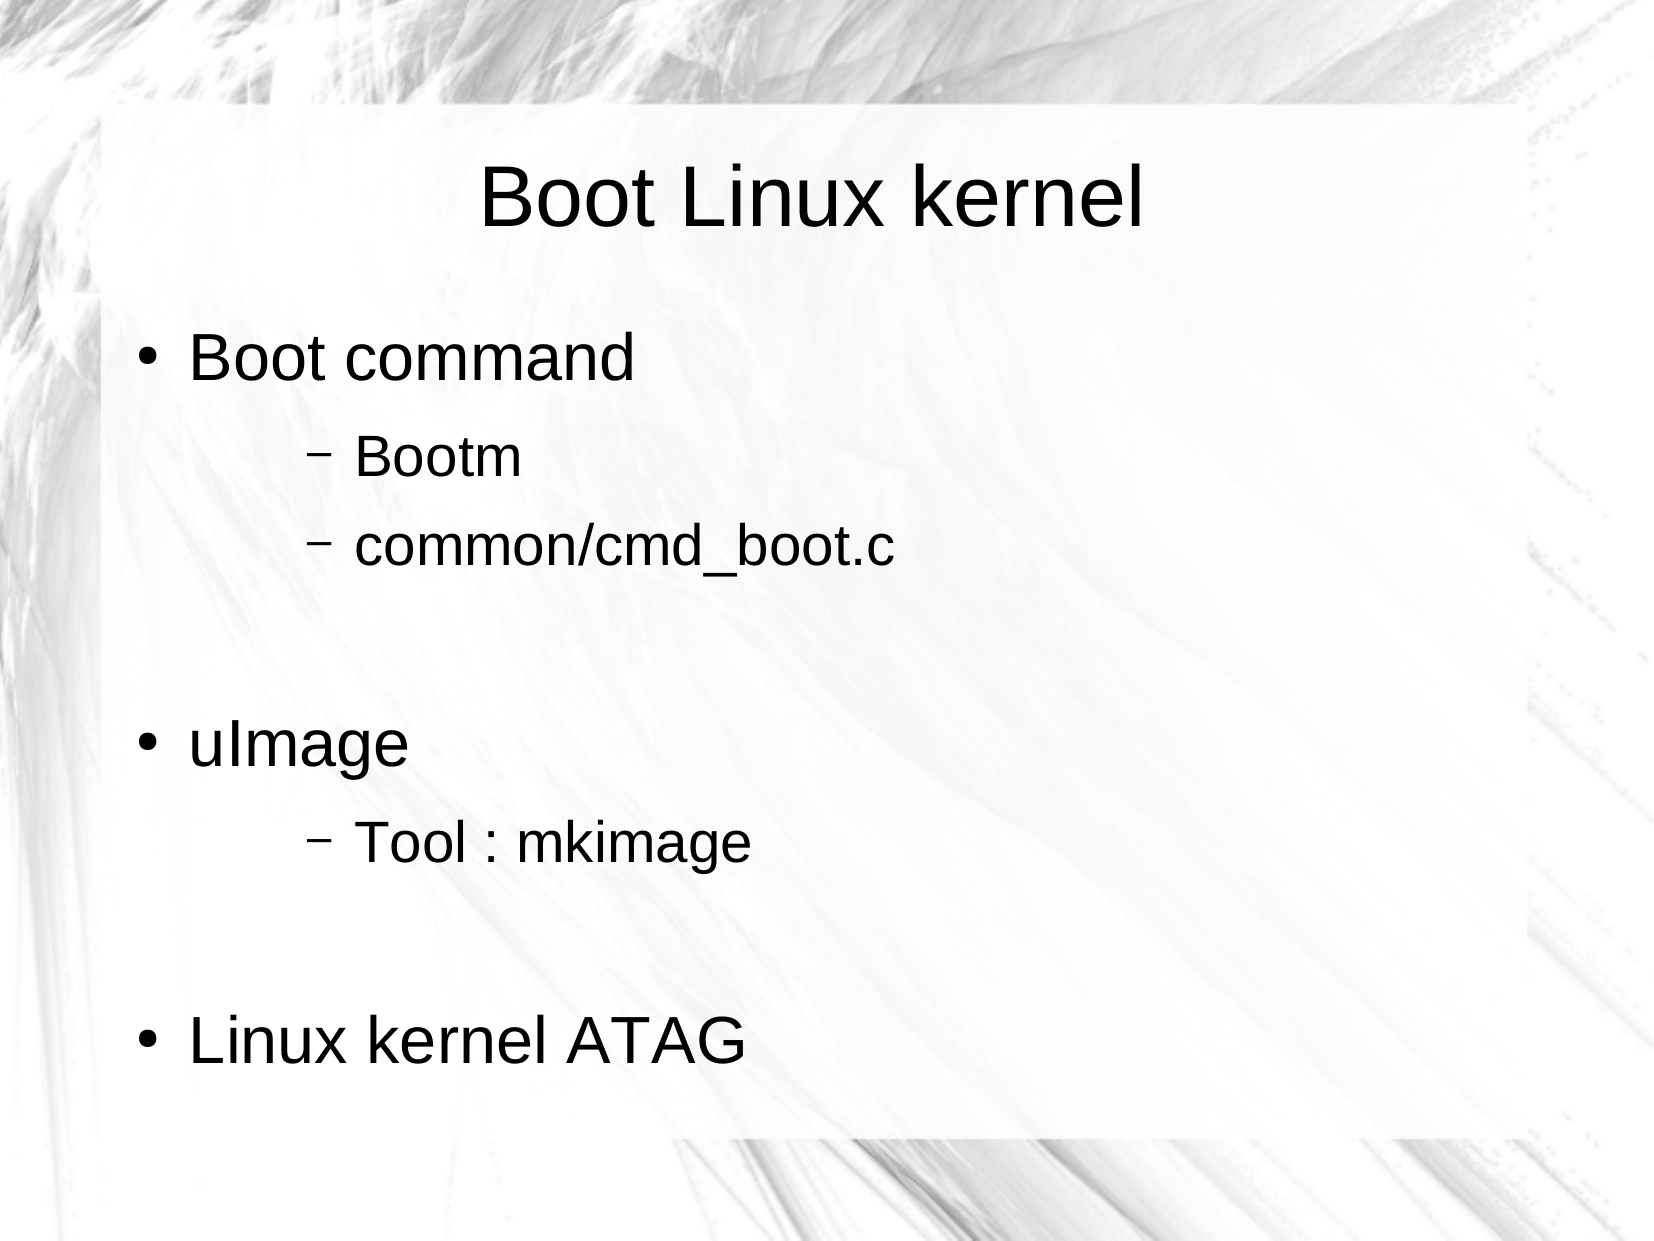

# Boot Linux kernel
Boot command
Bootm
common/cmd_boot.c
uImage
Tool : mkimage
Linux kernel ATAG